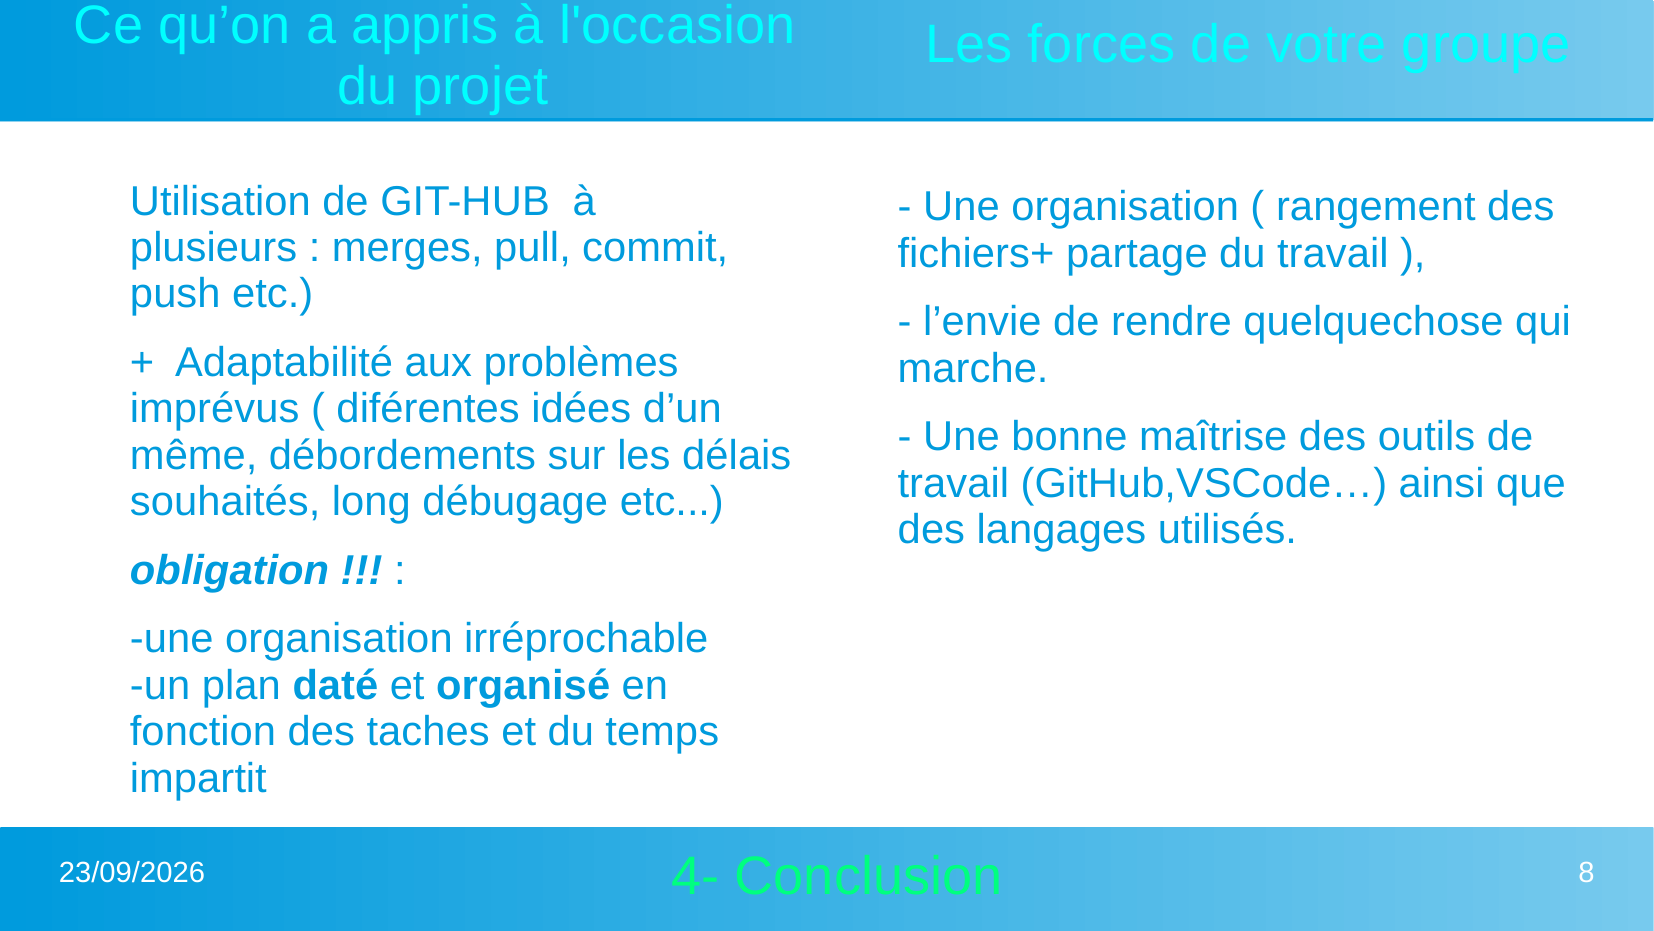

Ce qu’on a appris à l'occasion
du projet
Les forces de votre groupe
Utilisation de GIT-HUB à plusieurs : merges, pull, commit, push etc.)
+ Adaptabilité aux problèmes imprévus ( diférentes idées d’un même, débordements sur les délais souhaités, long débugage etc...)
obligation !!! :
-une organisation irréprochable -un plan daté et organisé en fonction des taches et du temps impartit
# - Une organisation ( rangement des fichiers+ partage du travail ),
- l’envie de rendre quelquechose qui marche.
- Une bonne maîtrise des outils de travail (GitHub,VSCode…) ainsi que des langages utilisés.
4- Conclusion
8